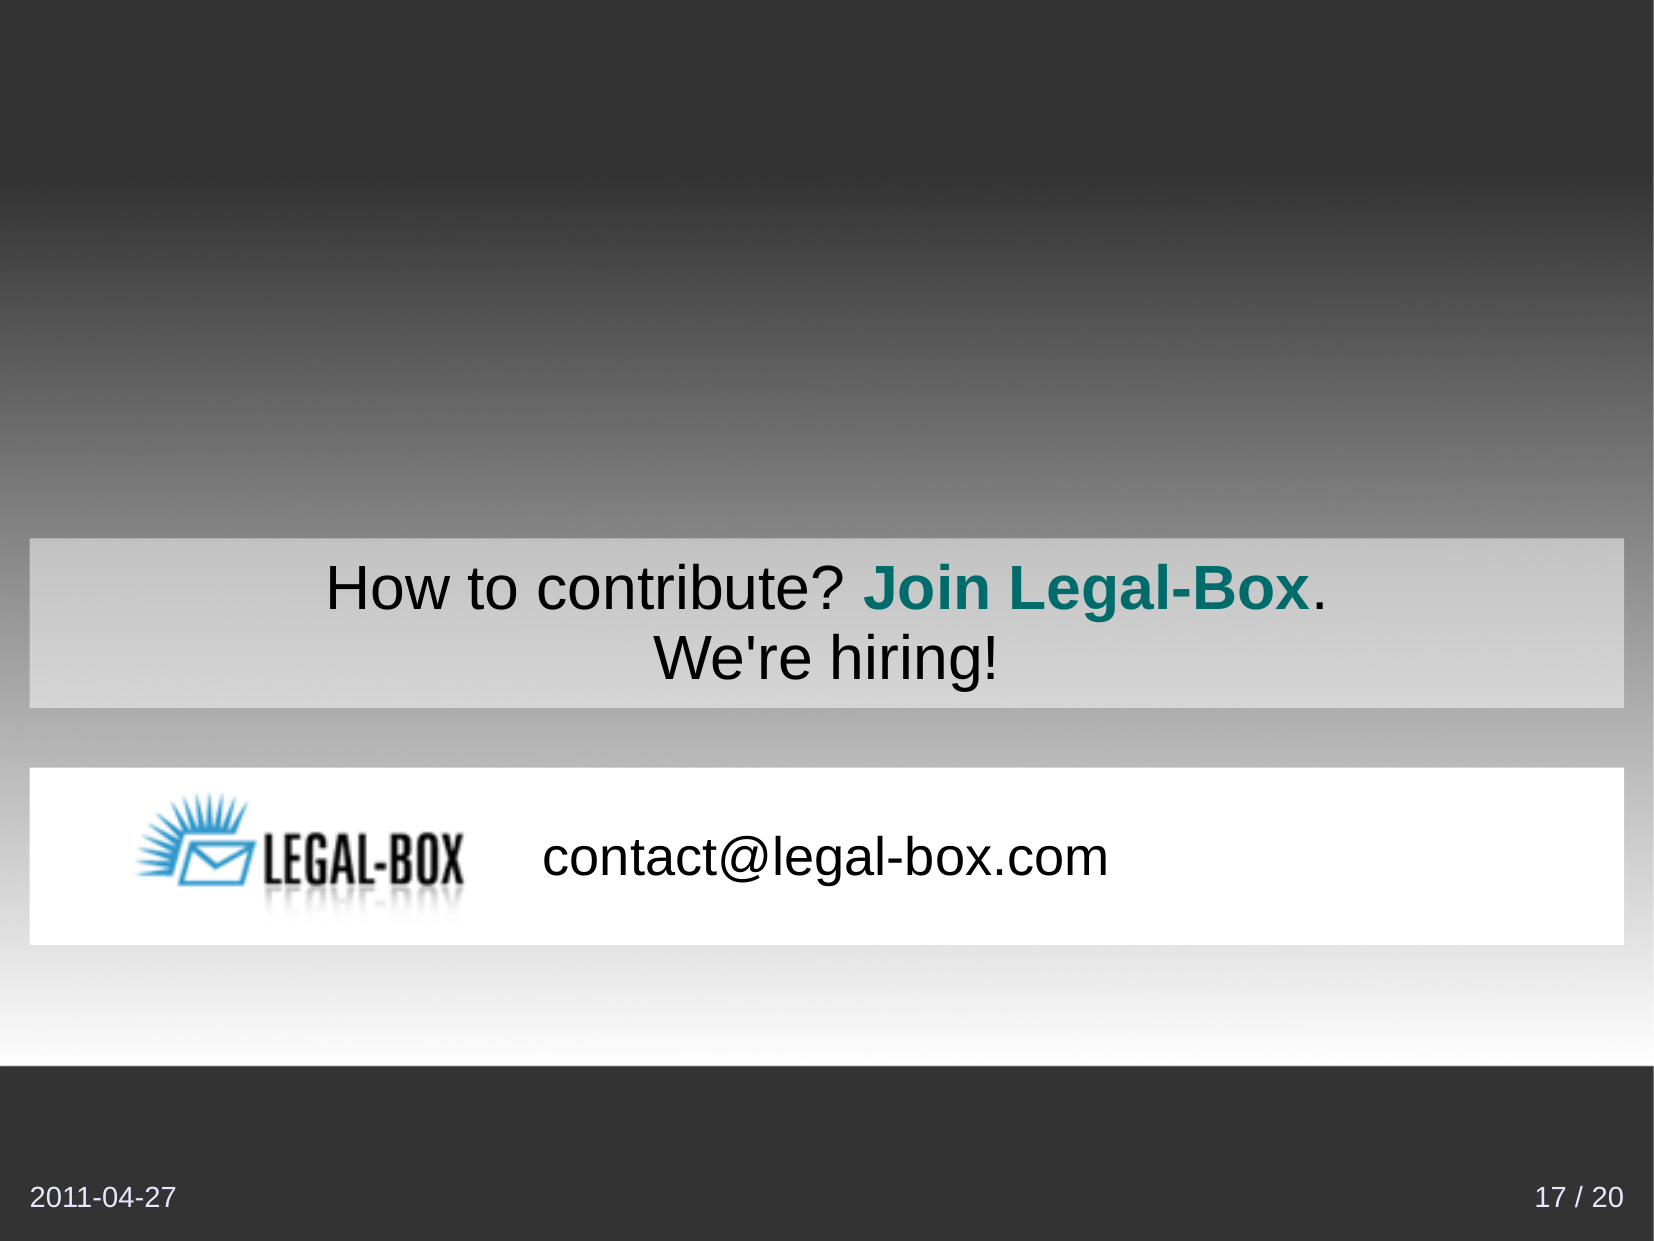

# How to contribute? Join Legal-Box. We're hiring!
contact@legal-box.com
2011-04-27
17